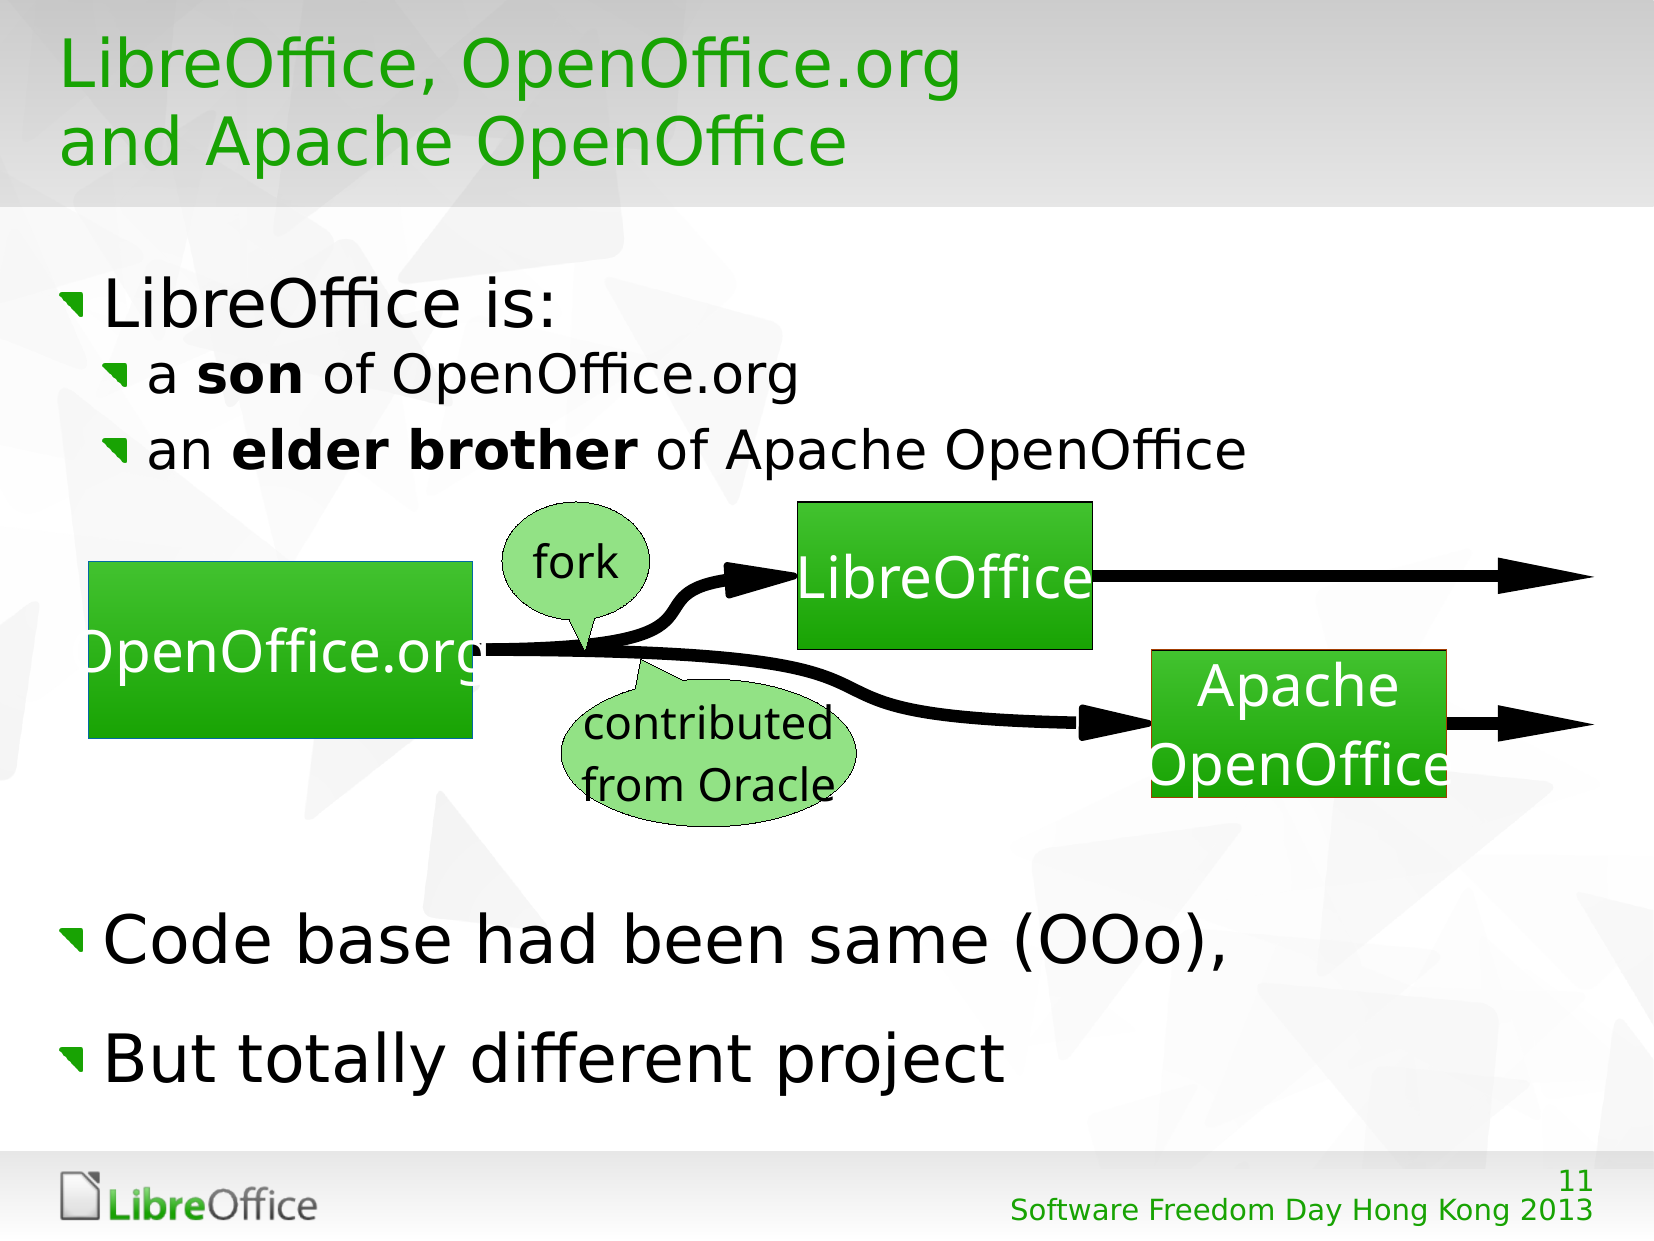

# LibreOffice, OpenOffice.org and Apache OpenOffice
LibreOffice is:
a son of OpenOffice.org
an elder brother of Apache OpenOffice
Code base had been same (OOo),
But totally different project
fork
LibreOffice
OpenOffice.org
Apache
OpenOffice
contributed
from Oracle
11
Software Freedom Day Hong Kong 2013